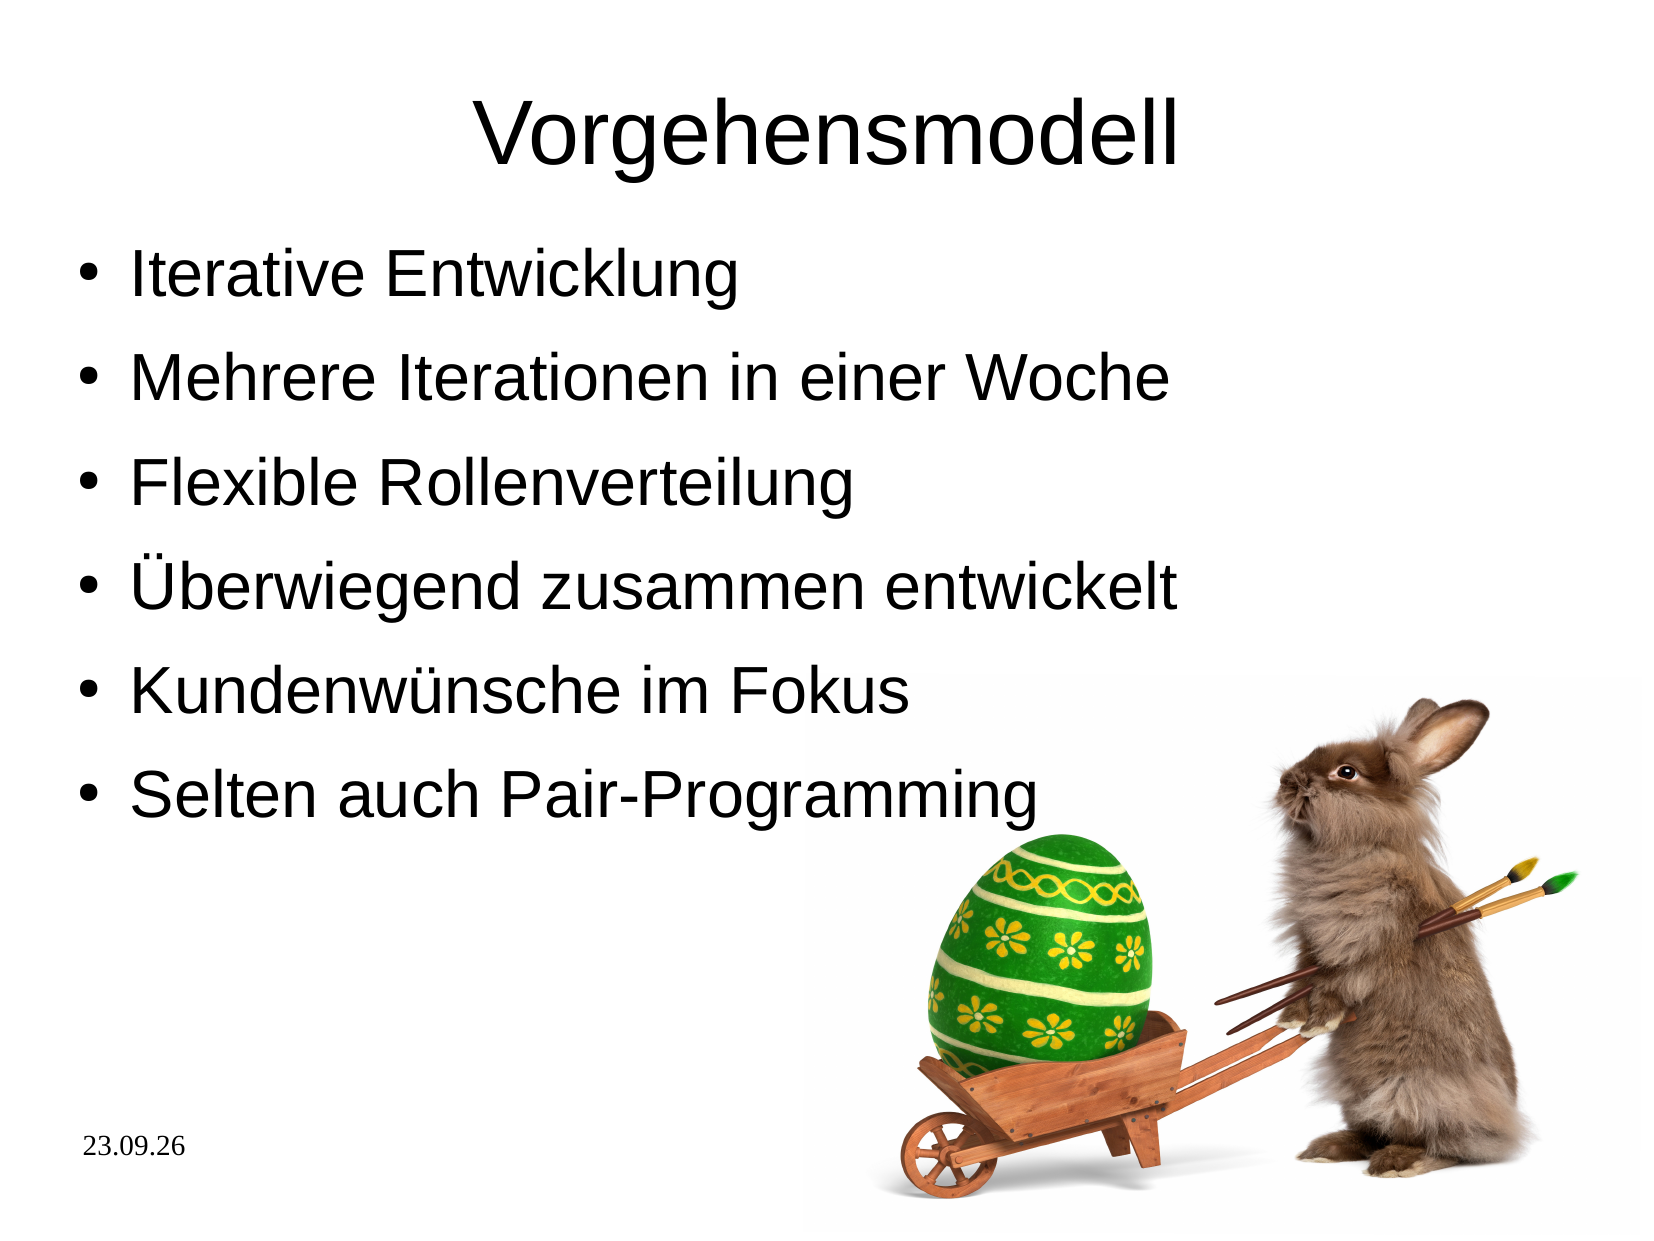

# Vorgehensmodell
Iterative Entwicklung
Mehrere Iterationen in einer Woche
Flexible Rollenverteilung
Überwiegend zusammen entwickelt
Kundenwünsche im Fokus
Selten auch Pair-Programming